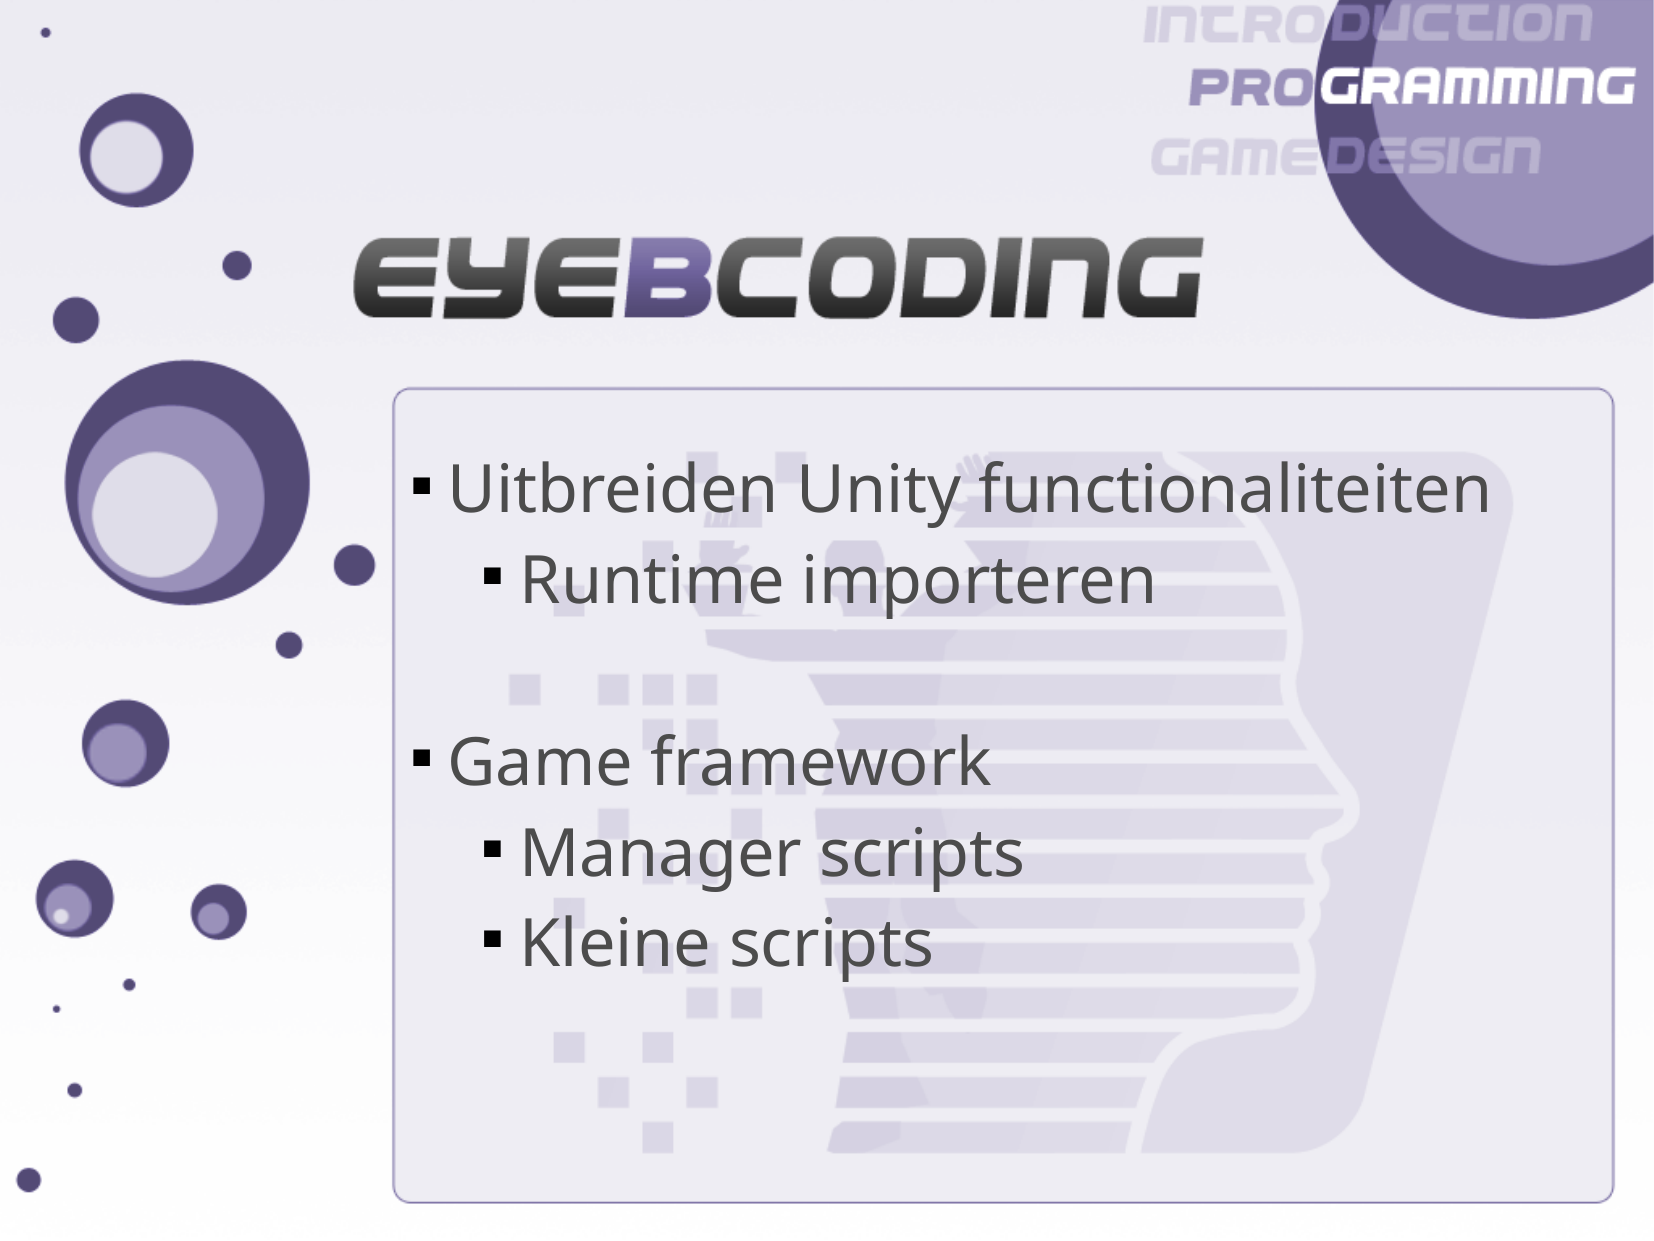

Uitbreiden Unity functionaliteiten
Runtime importeren
 Game framework
Manager scripts
Kleine scripts